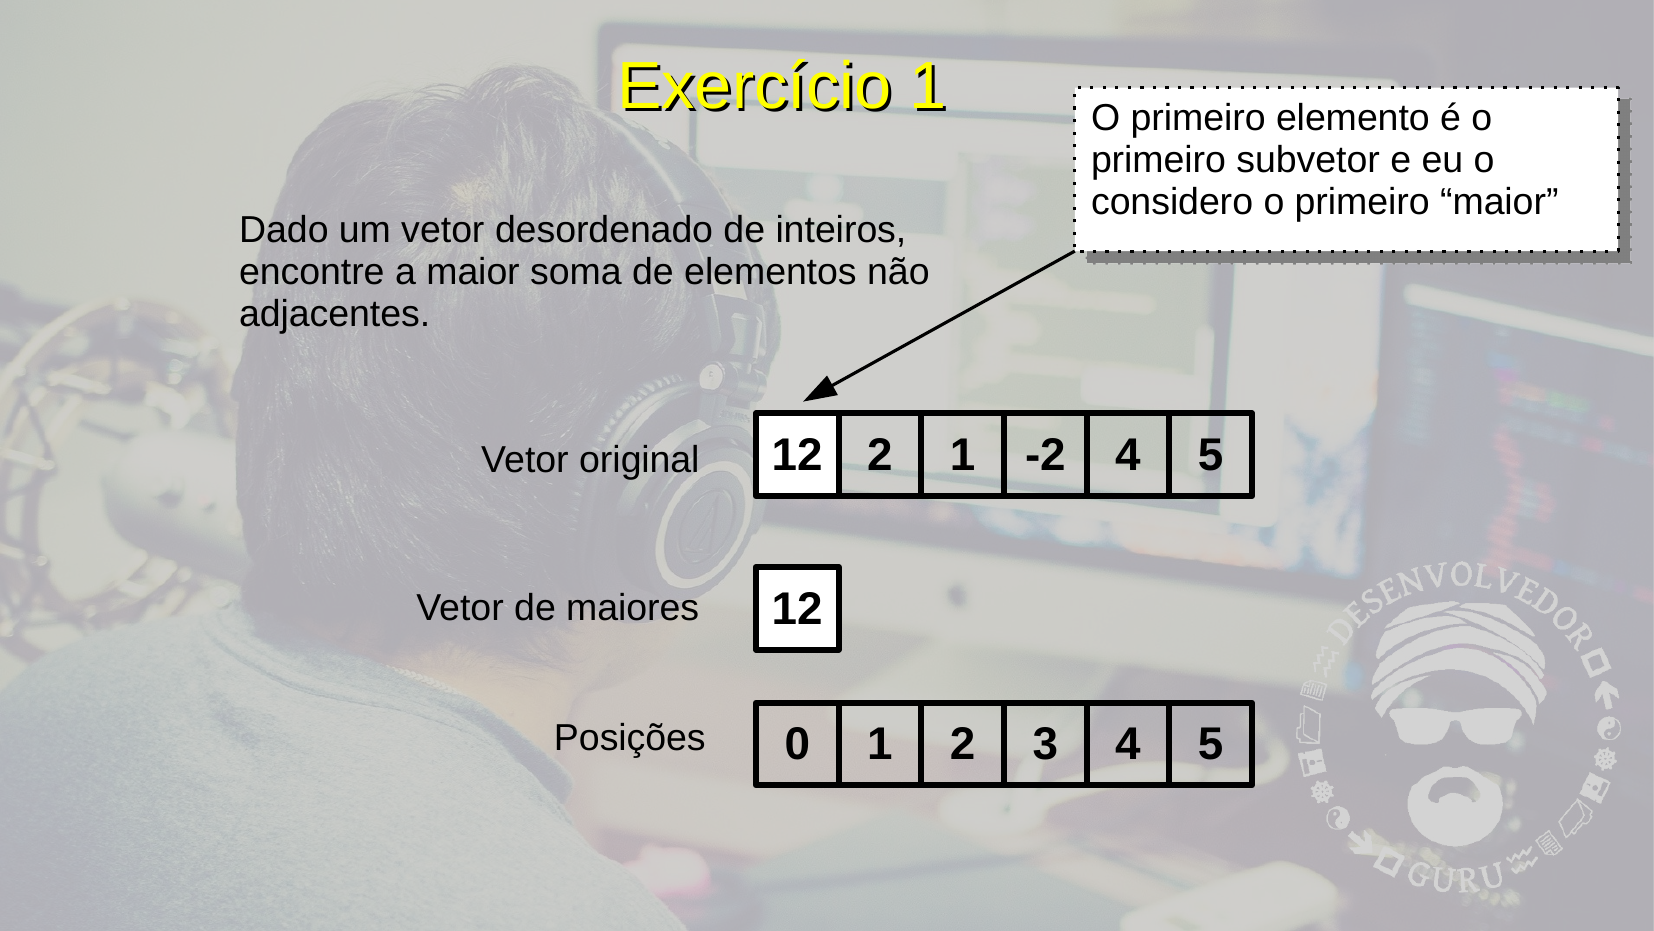

Exercício 1
O primeiro elemento é o primeiro subvetor e eu o considero o primeiro “maior”
Dado um vetor desordenado de inteiros, encontre a maior soma de elementos não adjacentes.
12
2
1
-2
4
5
Vetor original
12
Vetor de maiores
0
1
2
3
4
5
Posições